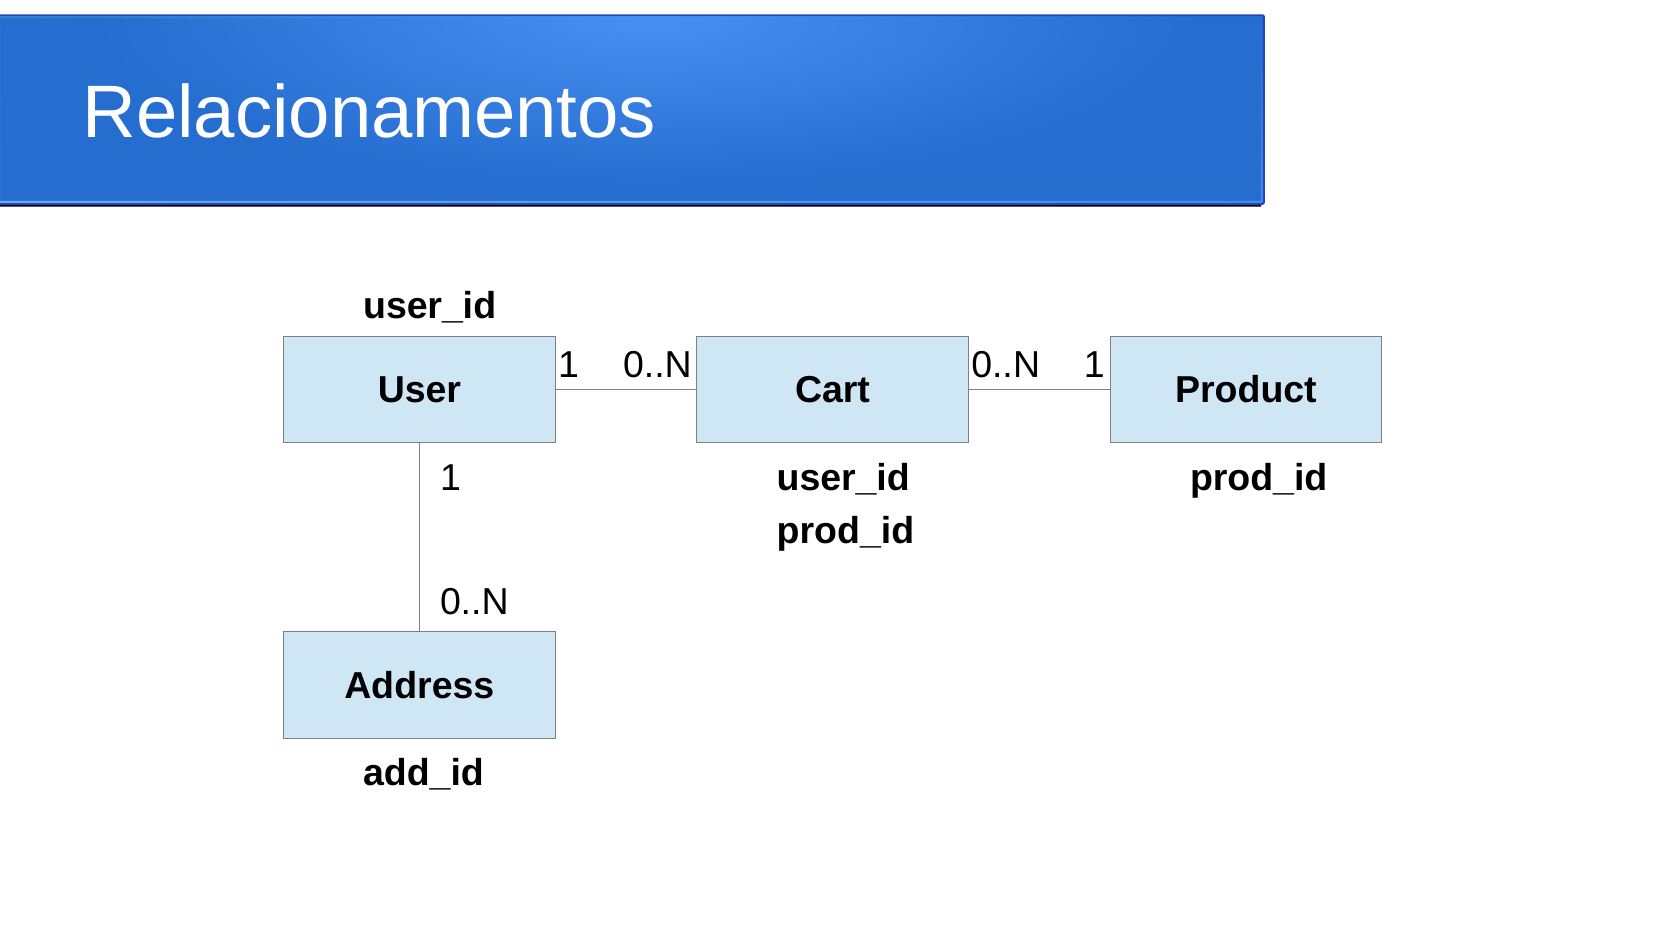

# Relacionamentos
user_id
User
1
0..N
Cart
0..N
1
Product
1
user_id
prod_id
prod_id
0..N
Address
add_id